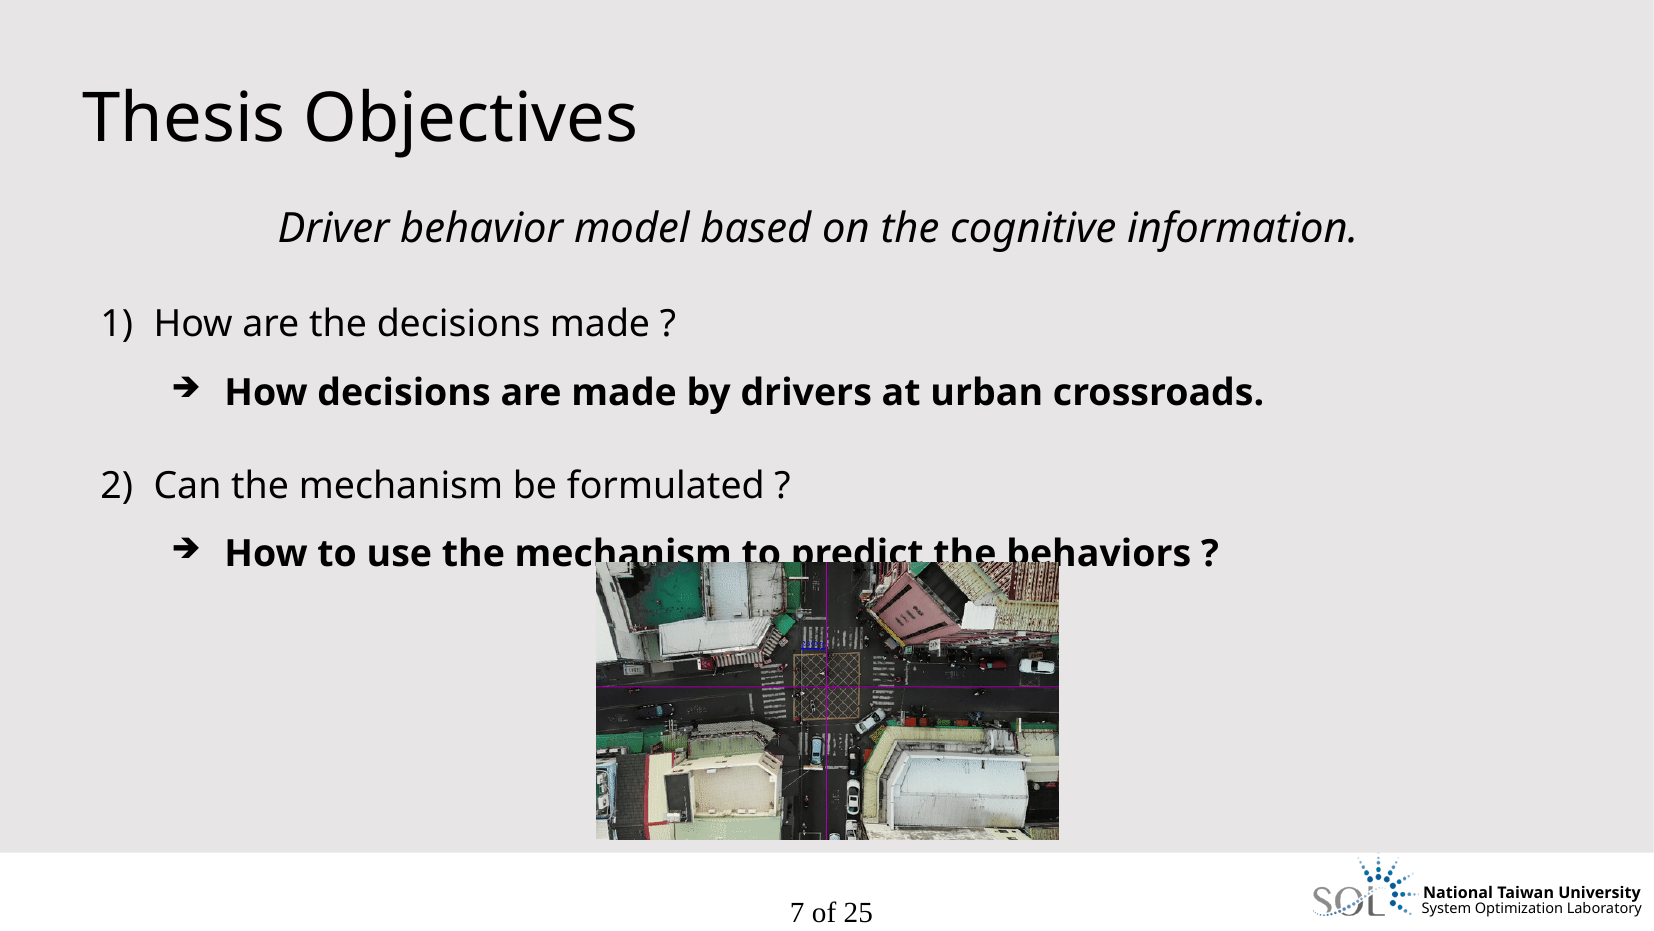

# Thesis Objectives
Driver behavior model based on the cognitive information.
How are the decisions made ?
How decisions are made by drivers at urban crossroads.
Can the mechanism be formulated ?
How to use the mechanism to predict the behaviors ?
7